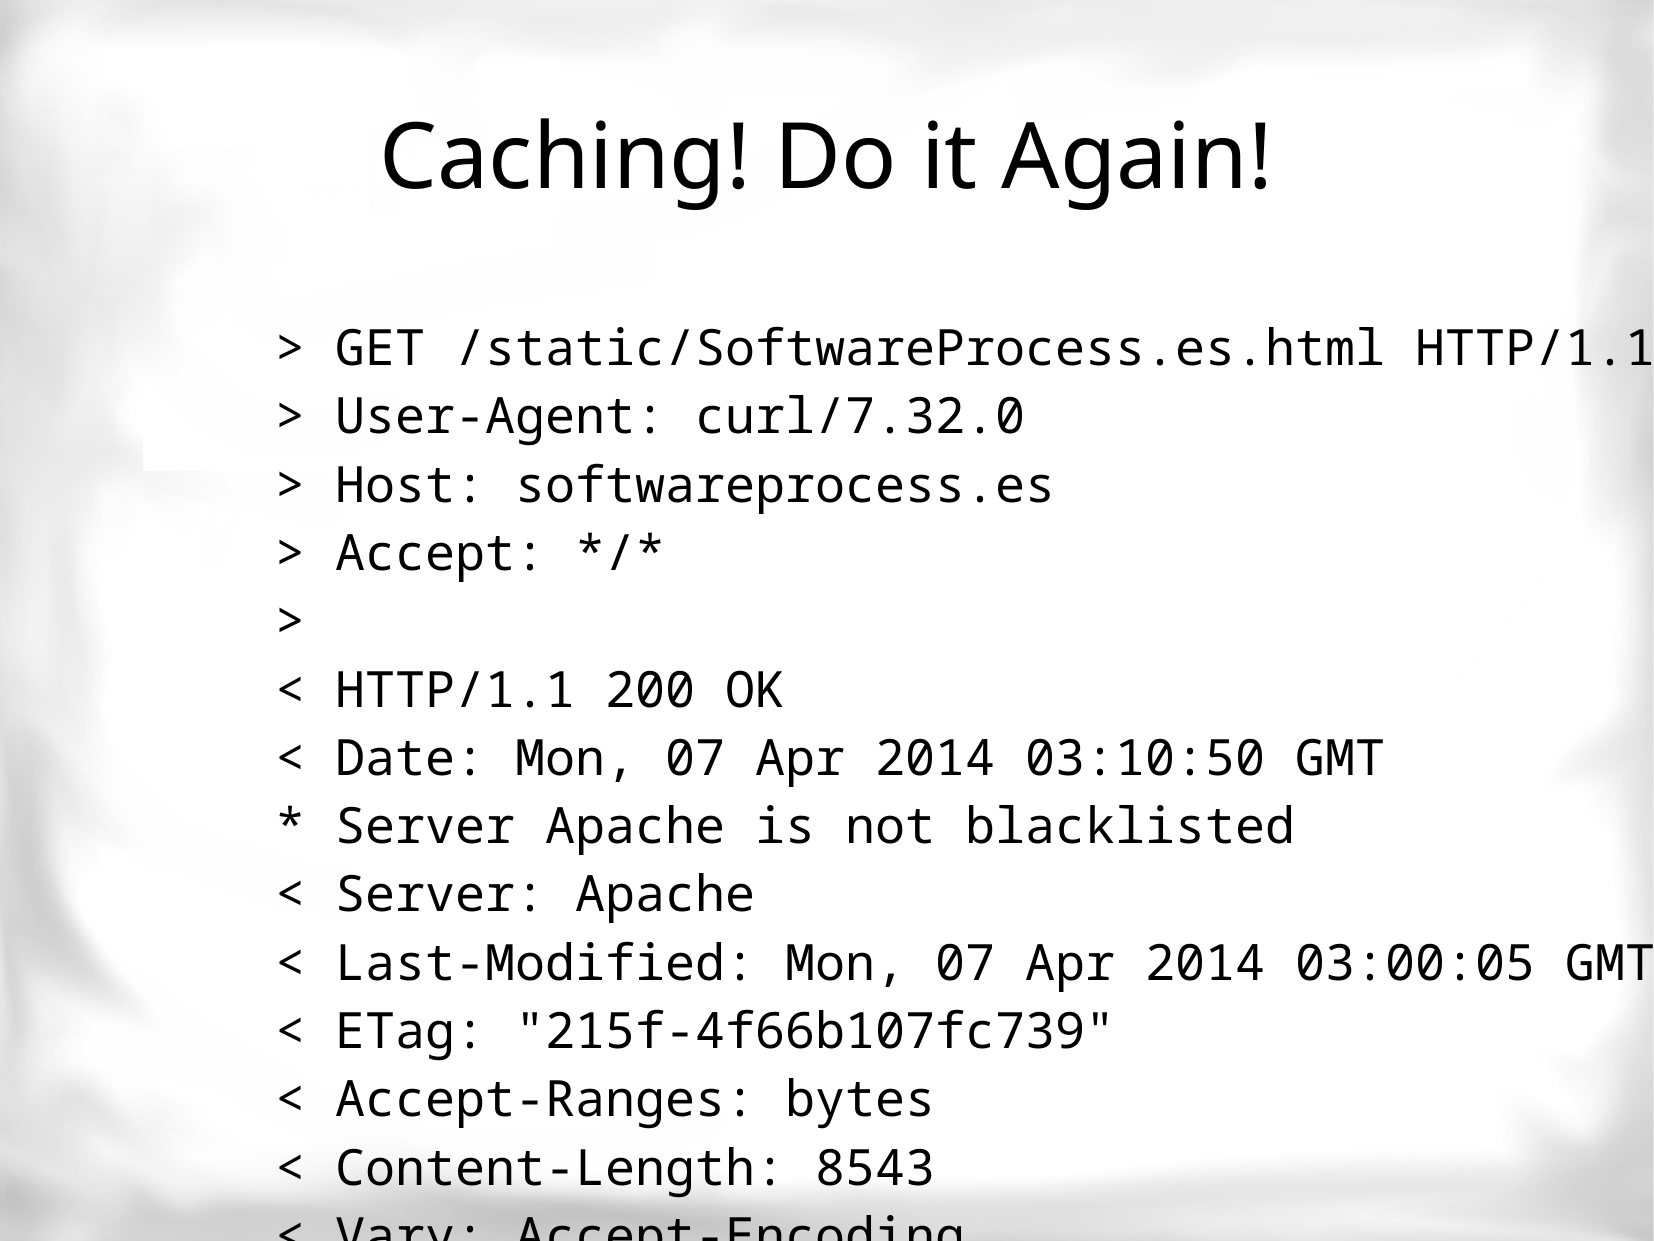

# Caching! Do it Again!
> GET /static/SoftwareProcess.es.html HTTP/1.1
> User-Agent: curl/7.32.0
> Host: softwareprocess.es
> Accept: */*
>
< HTTP/1.1 200 OK
< Date: Mon, 07 Apr 2014 03:10:50 GMT
* Server Apache is not blacklisted
< Server: Apache
< Last-Modified: Mon, 07 Apr 2014 03:00:05 GMT
< ETag: "215f-4f66b107fc739"
< Accept-Ranges: bytes
< Content-Length: 8543
< Vary: Accept-Encoding
< Content-Type: text/html; charset=utf-8
<